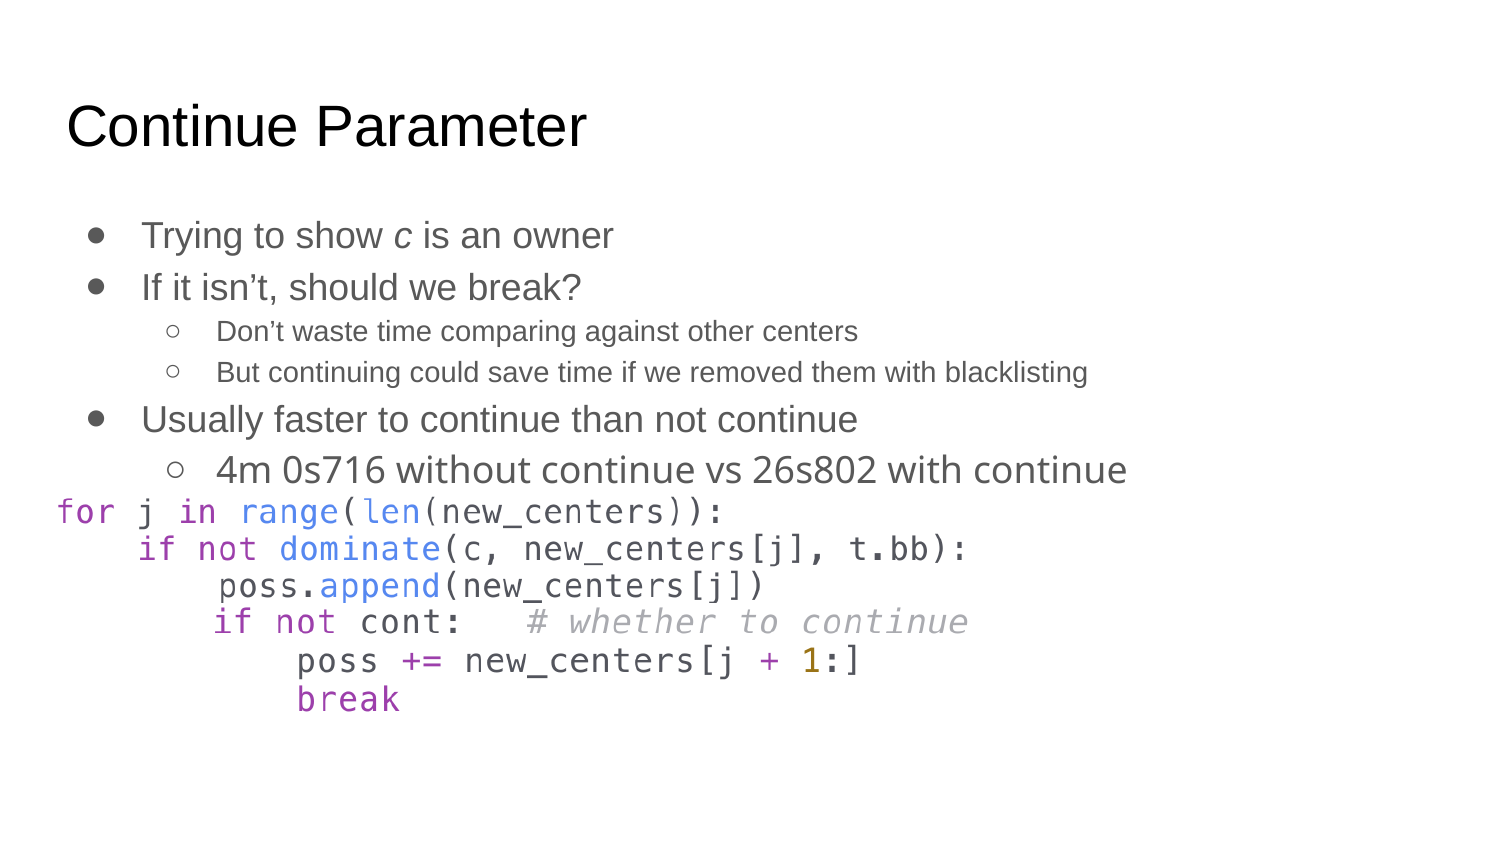

# Continue Parameter
Trying to show c is an owner
If it isn’t, should we break?
Don’t waste time comparing against other centers
But continuing could save time if we removed them with blacklisting
Usually faster to continue than not continue
4m 0s716 without continue vs 26s802 with continue